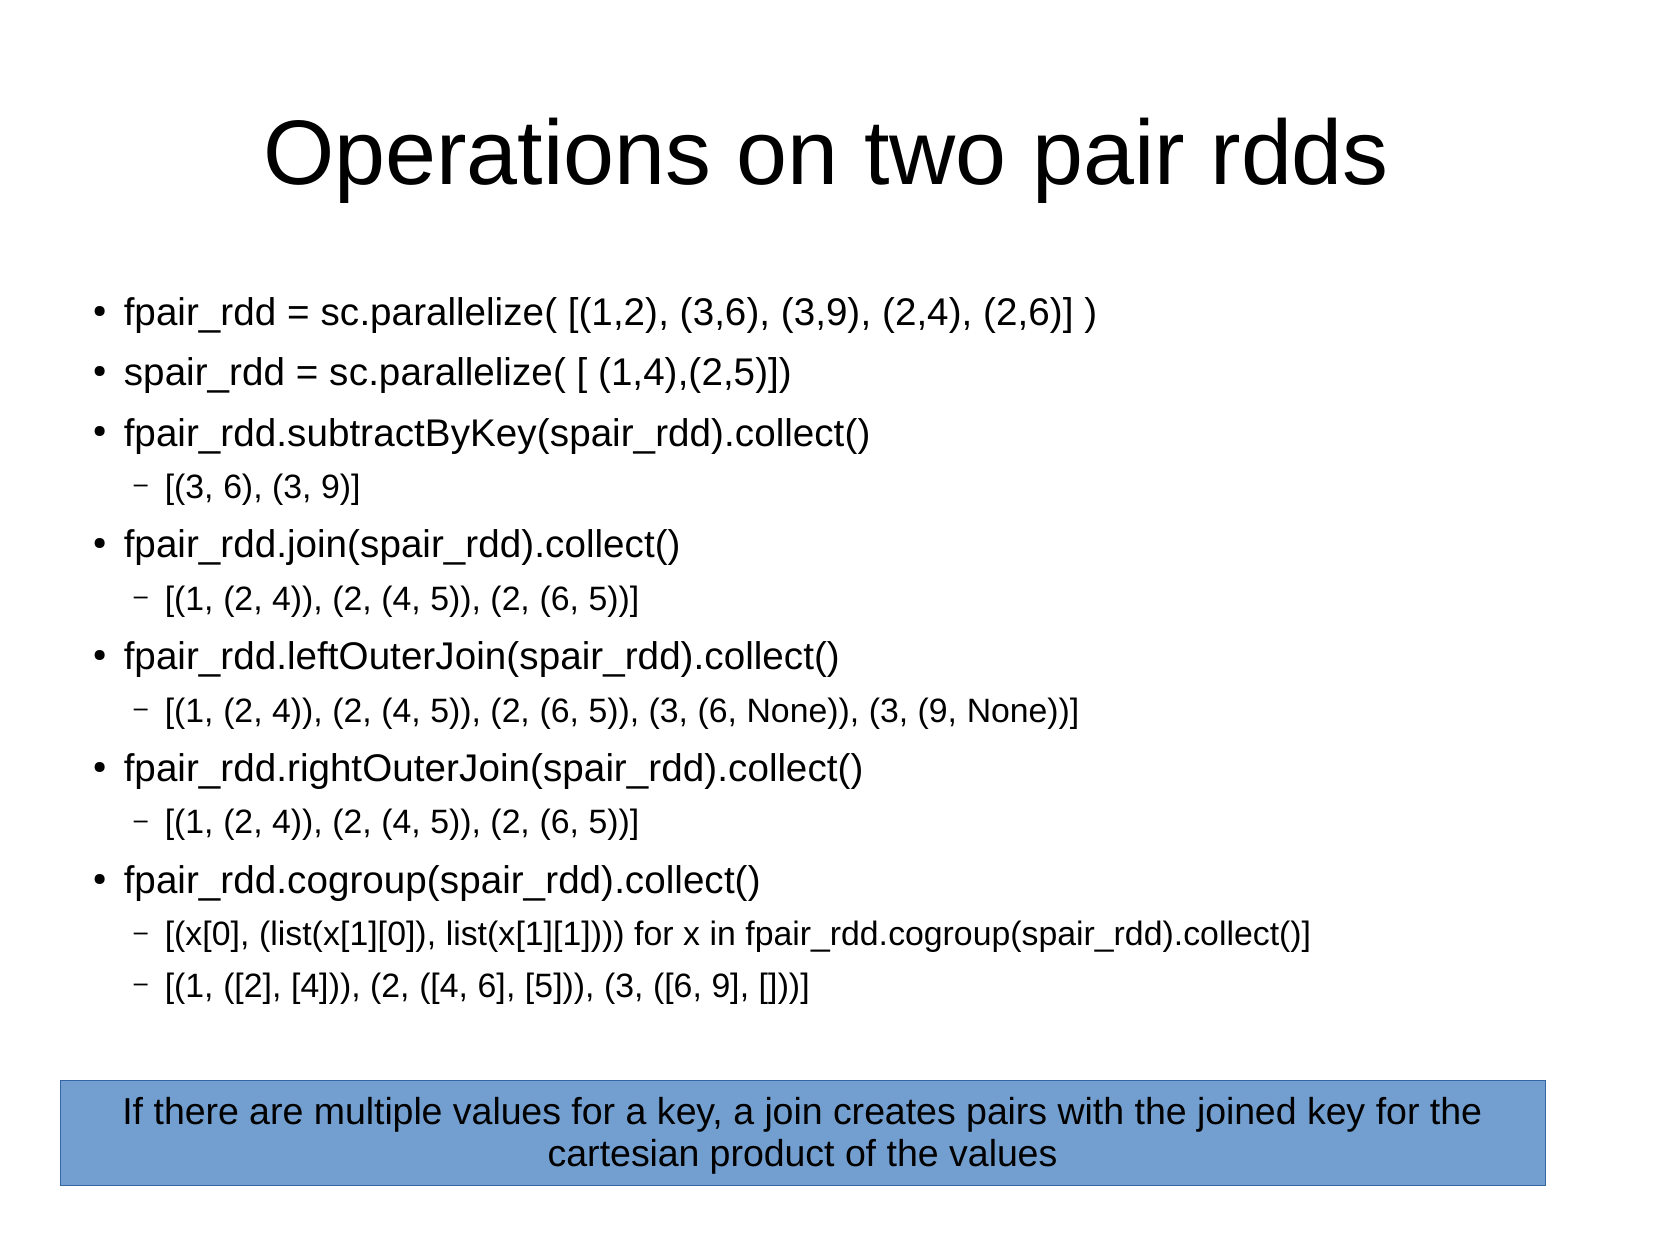

# Operations on two pair rdds
fpair_rdd = sc.parallelize( [(1,2), (3,6), (3,9), (2,4), (2,6)] )
spair_rdd = sc.parallelize( [ (1,4),(2,5)])
fpair_rdd.subtractByKey(spair_rdd).collect()
[(3, 6), (3, 9)]
fpair_rdd.join(spair_rdd).collect()
[(1, (2, 4)), (2, (4, 5)), (2, (6, 5))]
fpair_rdd.leftOuterJoin(spair_rdd).collect()
[(1, (2, 4)), (2, (4, 5)), (2, (6, 5)), (3, (6, None)), (3, (9, None))]
fpair_rdd.rightOuterJoin(spair_rdd).collect()
[(1, (2, 4)), (2, (4, 5)), (2, (6, 5))]
fpair_rdd.cogroup(spair_rdd).collect()
[(x[0], (list(x[1][0]), list(x[1][1]))) for x in fpair_rdd.cogroup(spair_rdd).collect()]
[(1, ([2], [4])), (2, ([4, 6], [5])), (3, ([6, 9], []))]
If there are multiple values for a key, a join creates pairs with the joined key for the cartesian product of the values